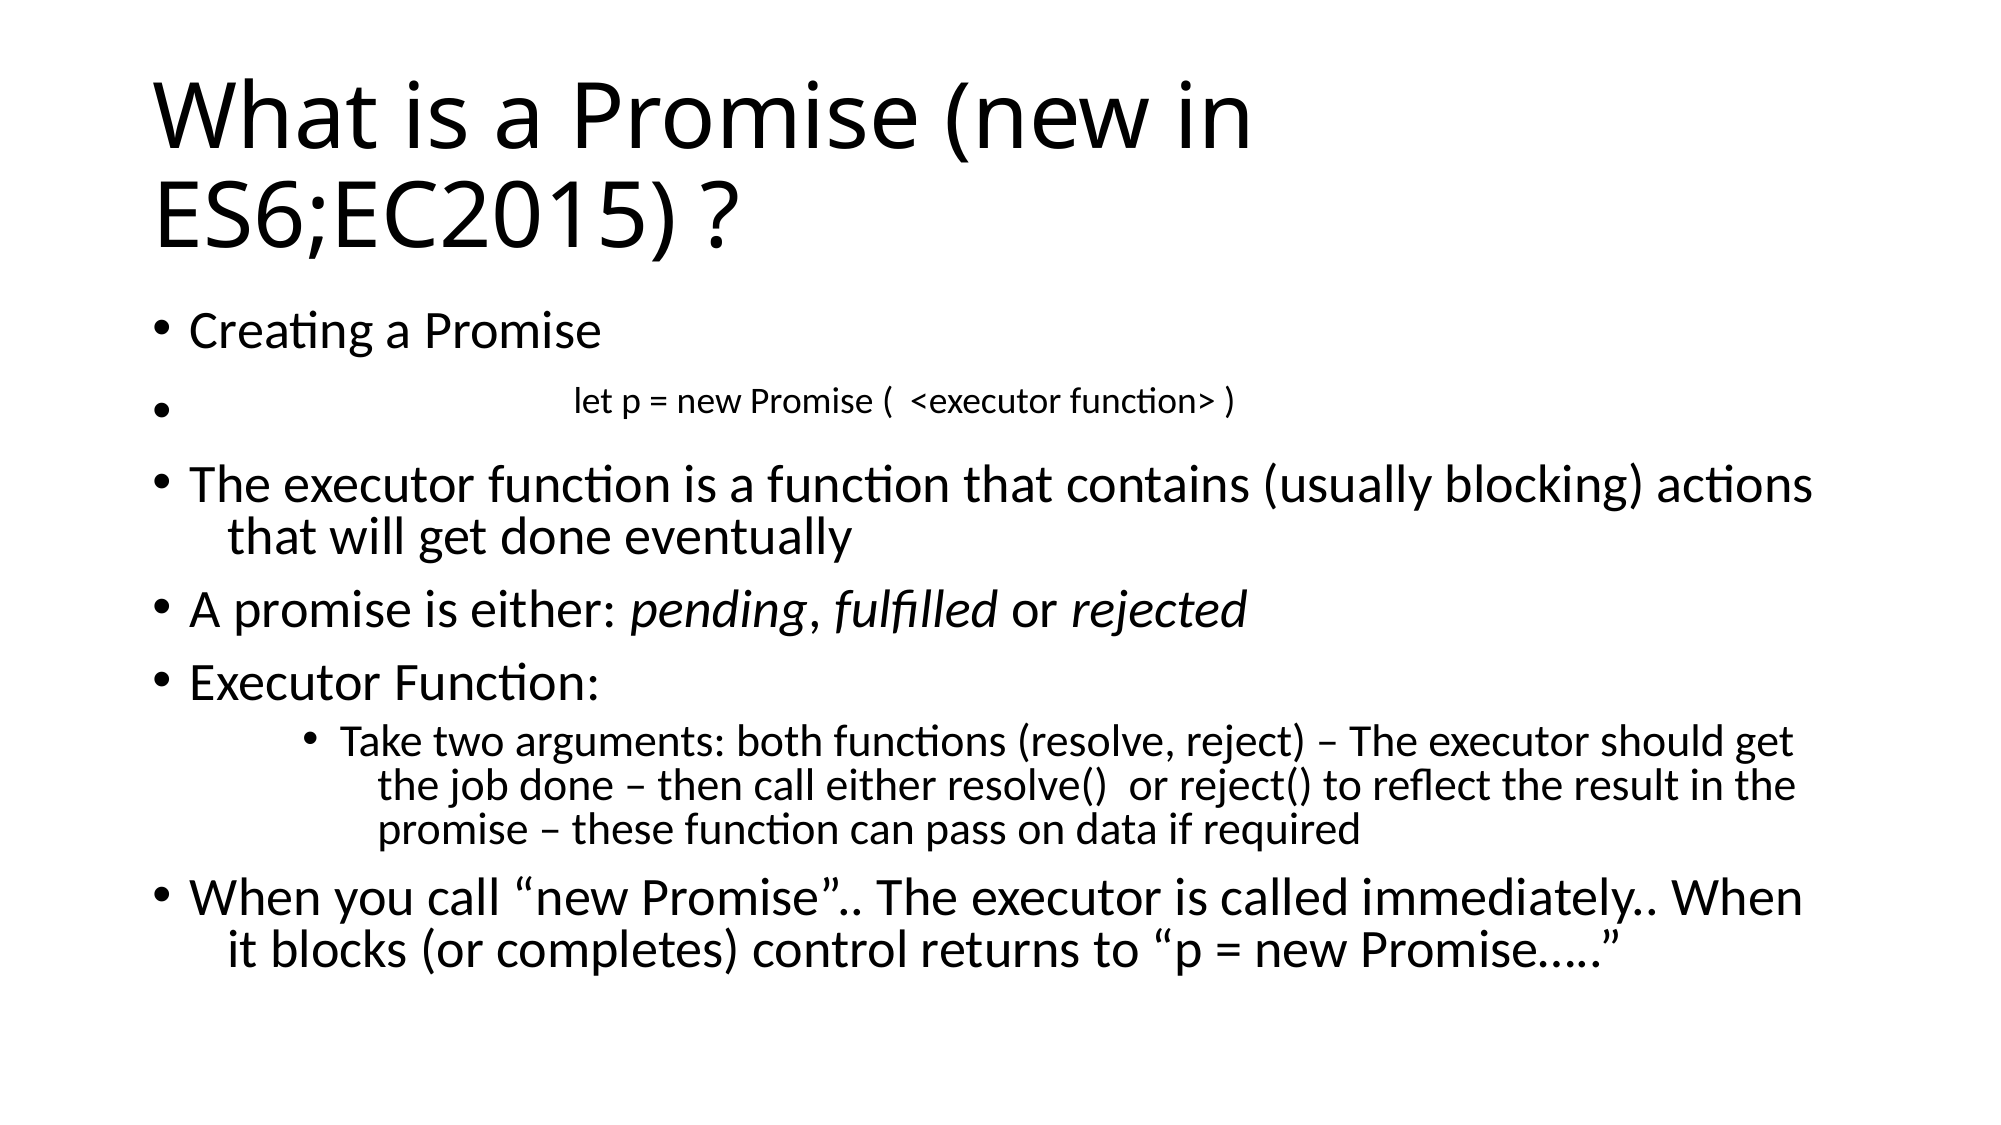

# What is a Promise (new in ES6;EC2015) ?
Creating a Promise
The executor function is a function that contains (usually blocking) actions that will get done eventually
A promise is either: pending, fulfilled or rejected
Executor Function:
Take two arguments: both functions (resolve, reject) – The executor should get the job done – then call either resolve() or reject() to reflect the result in the promise – these function can pass on data if required
When you call “new Promise”.. The executor is called immediately.. When it blocks (or completes) control returns to “p = new Promise…..”
let p = new Promise ( <executor function> )